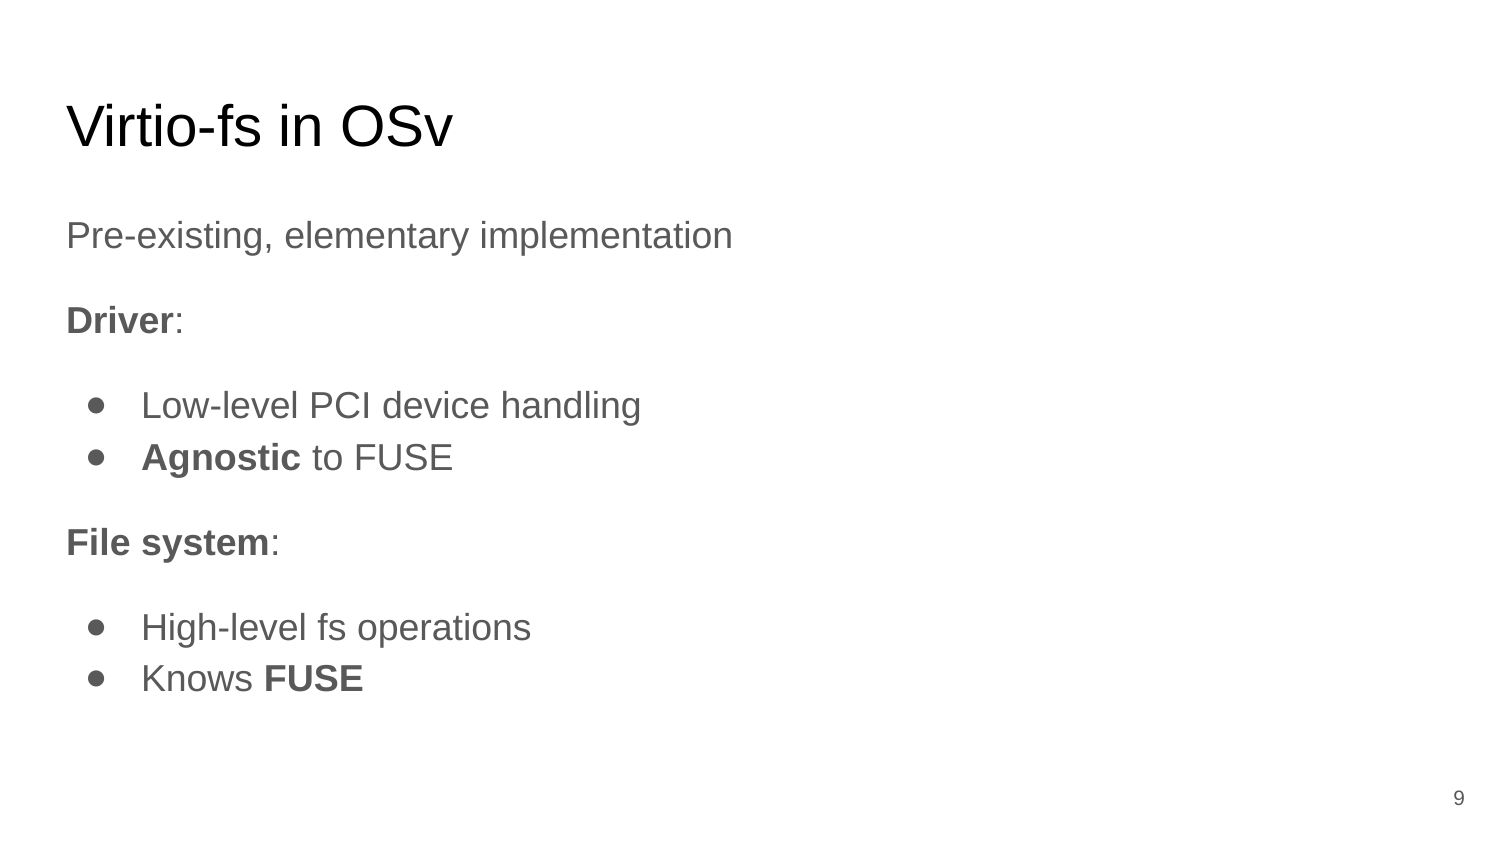

# Virtio-fs in OSv
Pre-existing, elementary implementation
Driver:
Low-level PCI device handling
Agnostic to FUSE
File system:
High-level fs operations
Knows FUSE